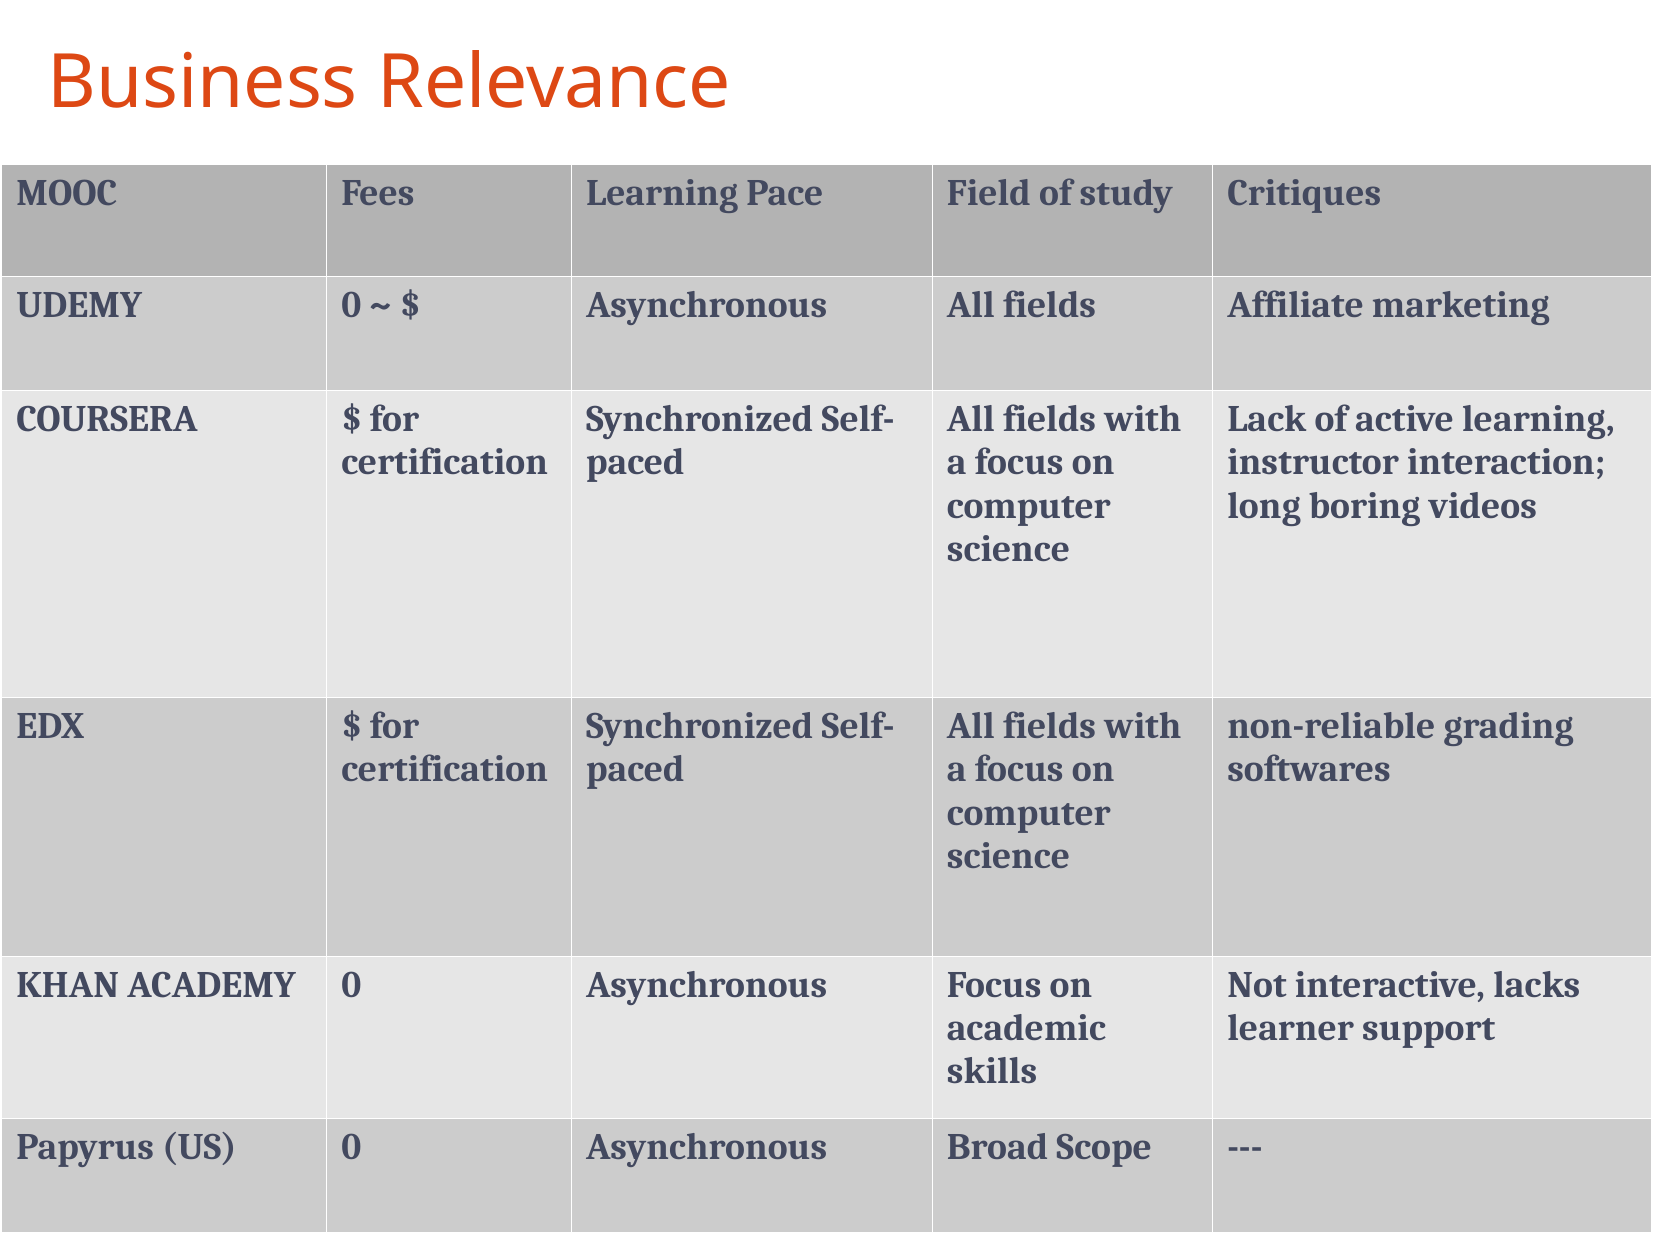

# Business Relevance
| MOOC | Fees | Learning Pace | Field of study | Critiques |
| --- | --- | --- | --- | --- |
| UDEMY | 0 ~ $ | Asynchronous | All fields | Affiliate marketing |
| COURSERA | $ for certification | Synchronized Self-paced | All fields with a focus on computer science | Lack of active learning, instructor interaction; long boring videos |
| EDX | $ for certification | Synchronized Self-paced | All fields with a focus on computer science | non-reliable grading softwares |
| KHAN ACADEMY | 0 | Asynchronous | Focus on academic skills | Not interactive, lacks learner support |
| Papyrus (US) | 0 | Asynchronous | Broad Scope | --- |